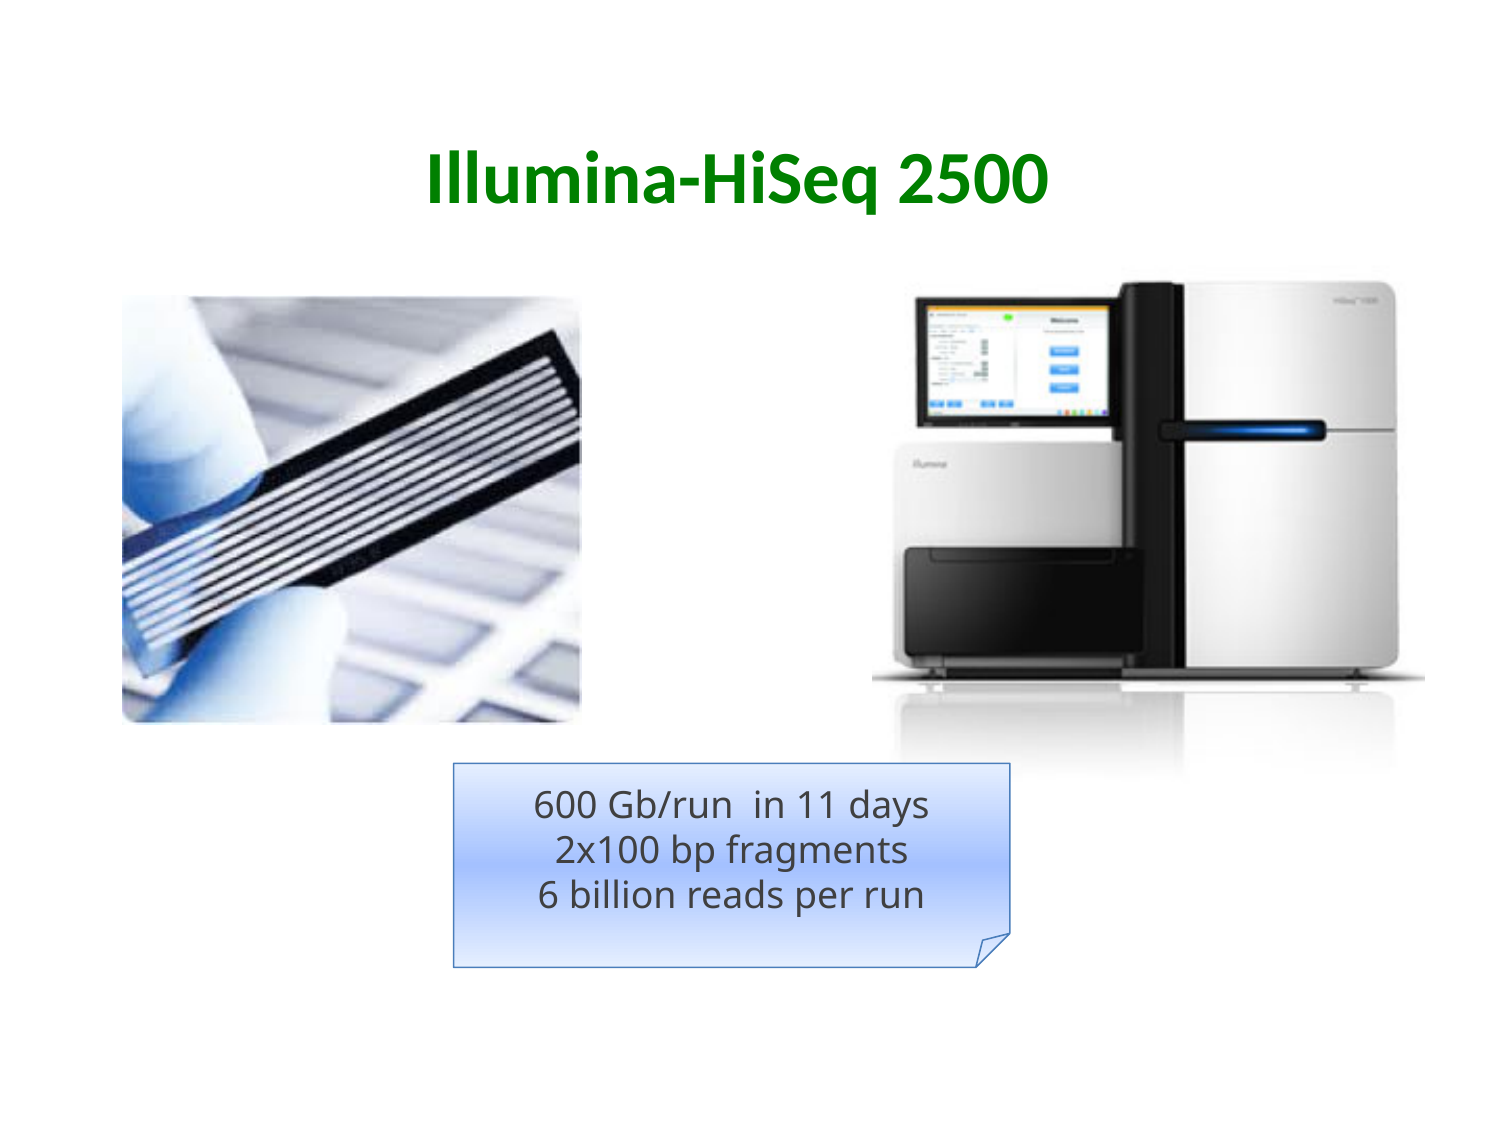

Illumina-HiSeq 2500
600 Gb/run in 11 days
2x100 bp fragments
6 billion reads per run